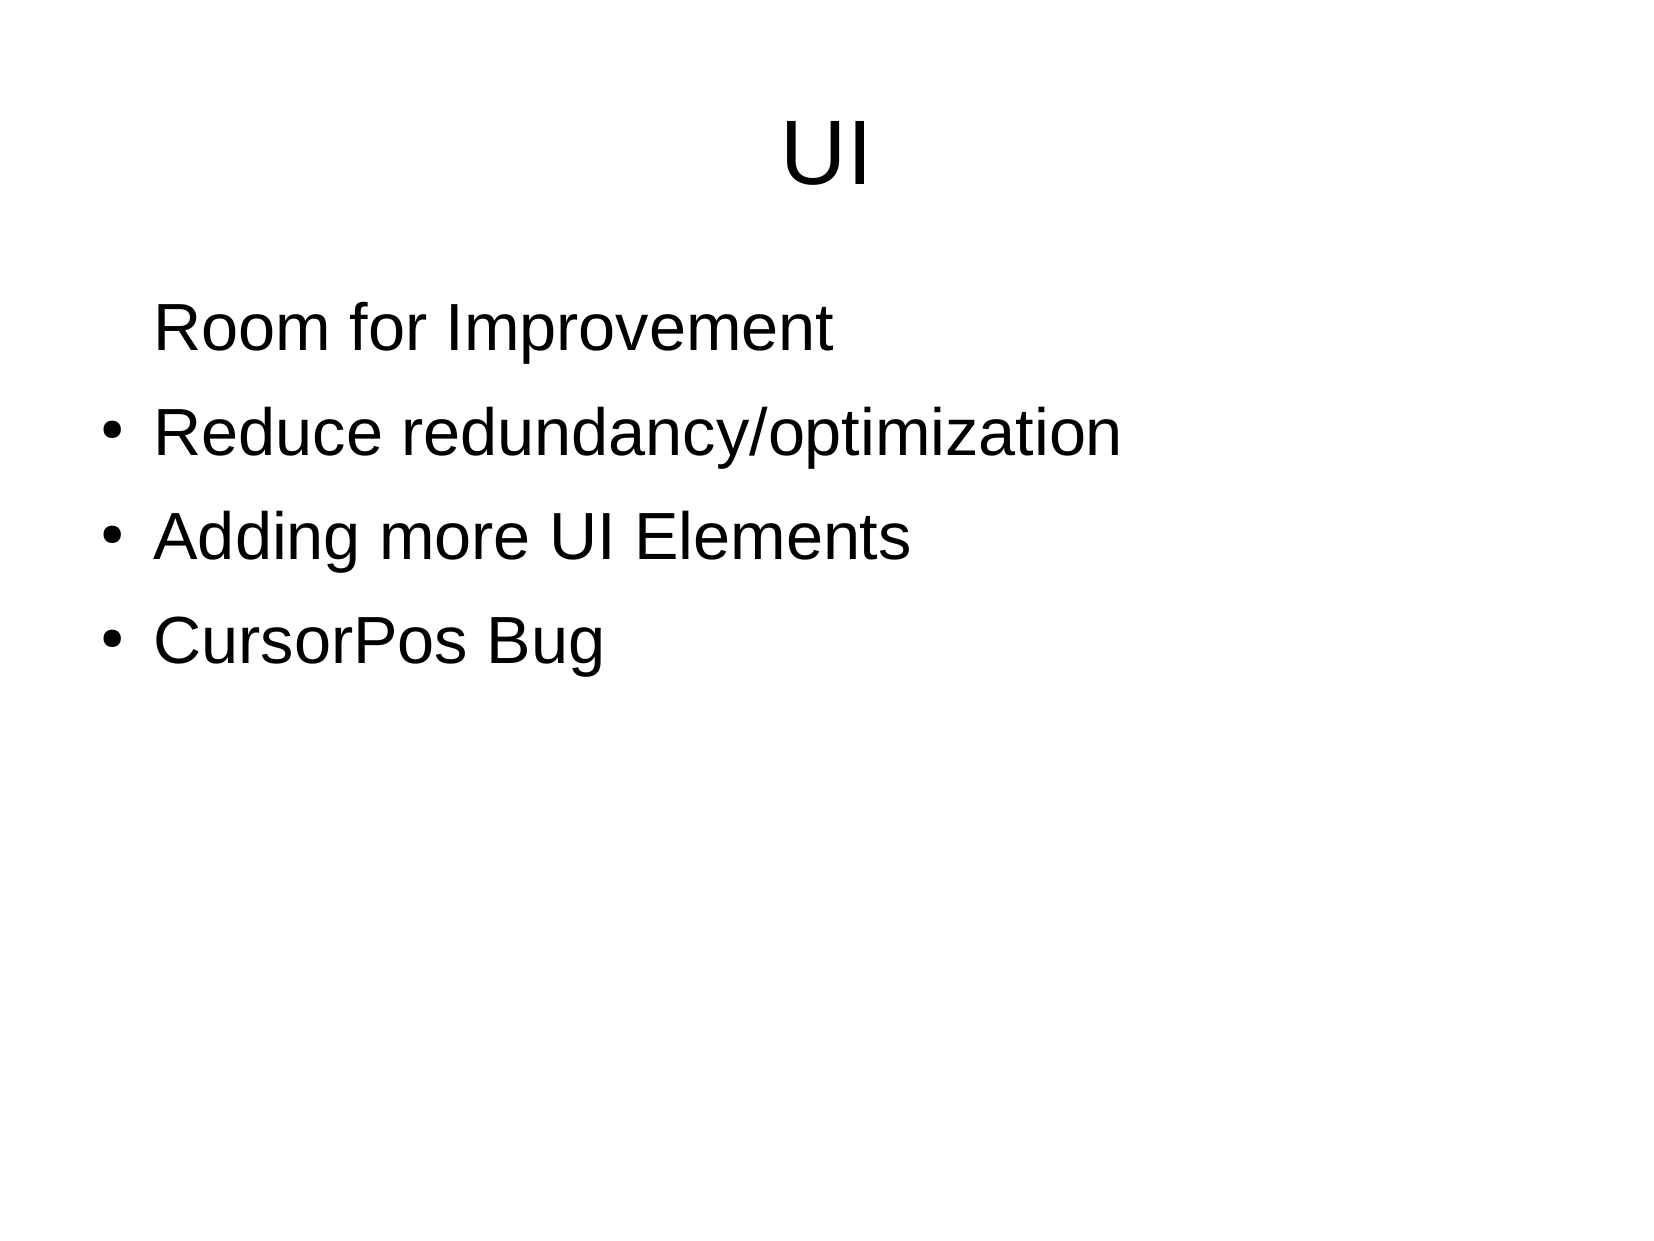

# UI
Room for Improvement
Reduce redundancy/optimization
Adding more UI Elements
CursorPos Bug